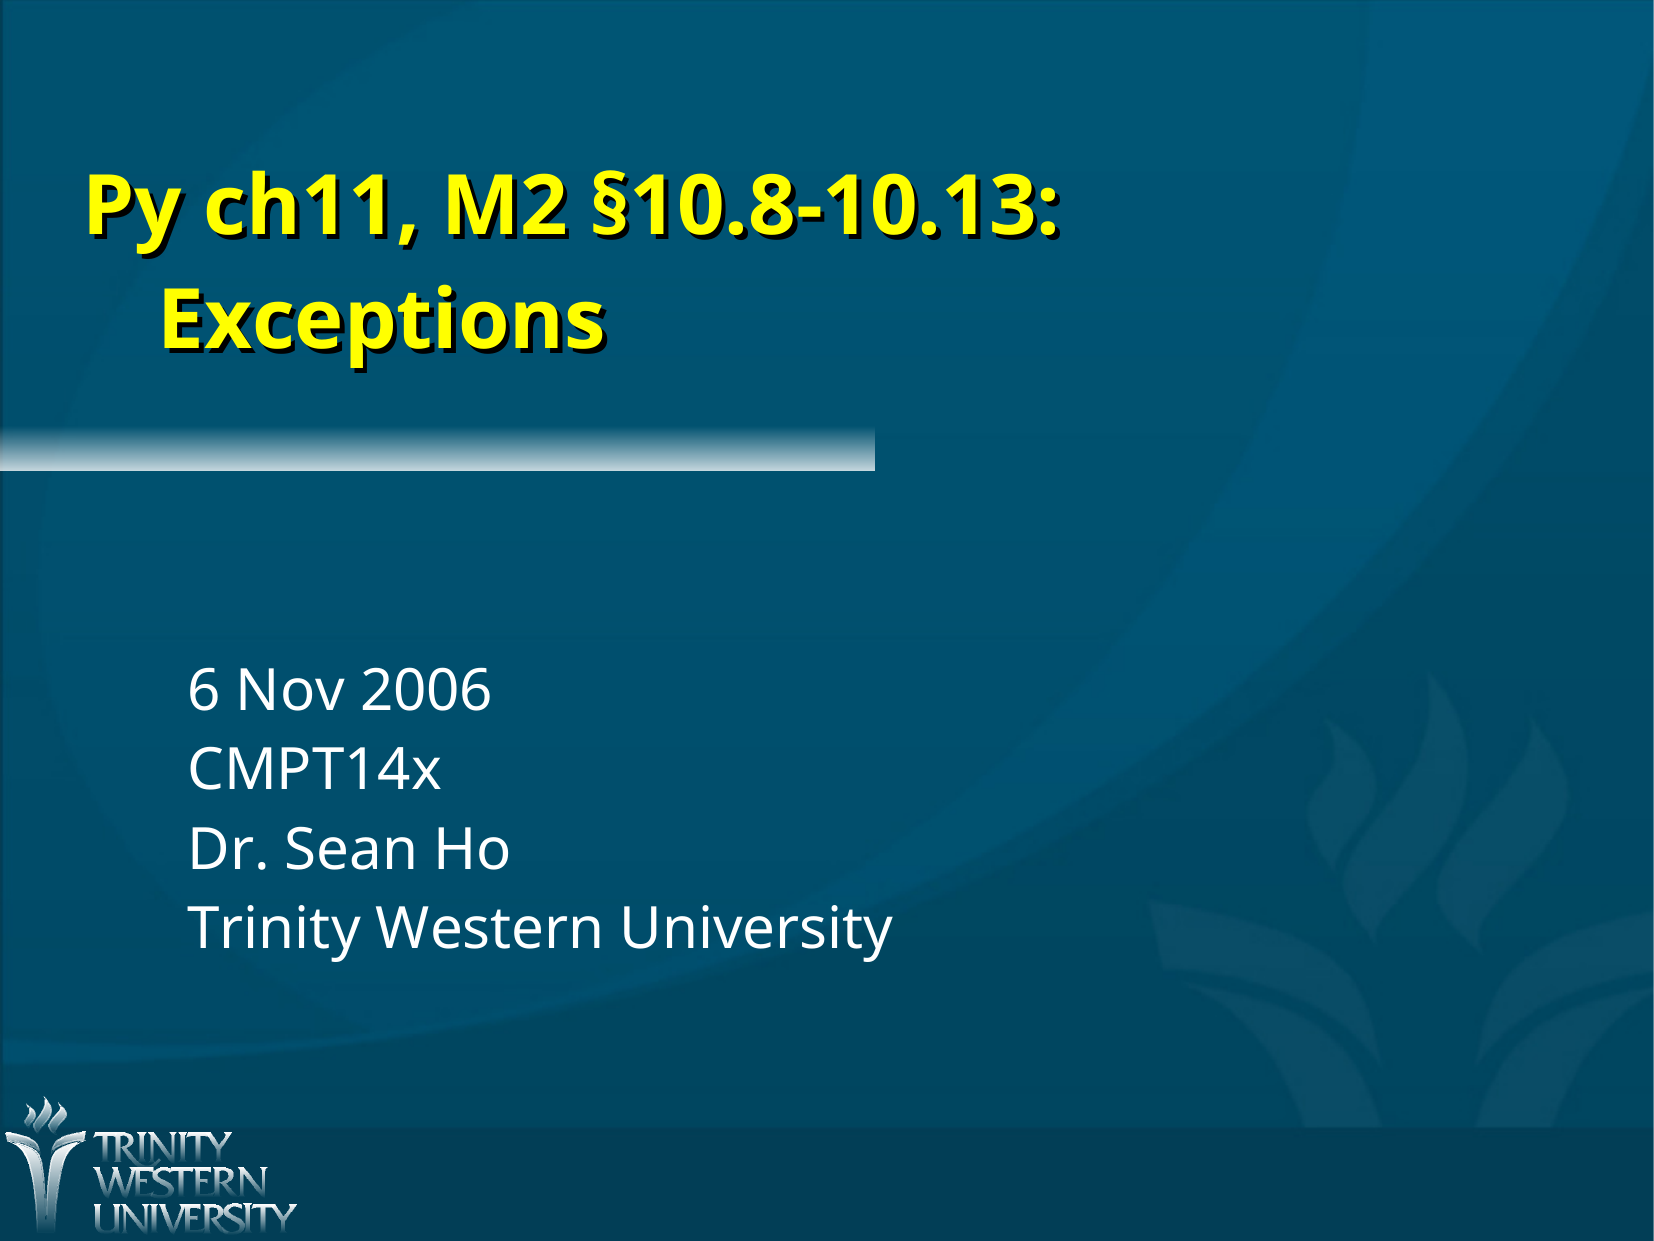

# Py ch11, M2 §10.8-10.13: Exceptions
6 Nov 2006
CMPT14x
Dr. Sean Ho
Trinity Western University